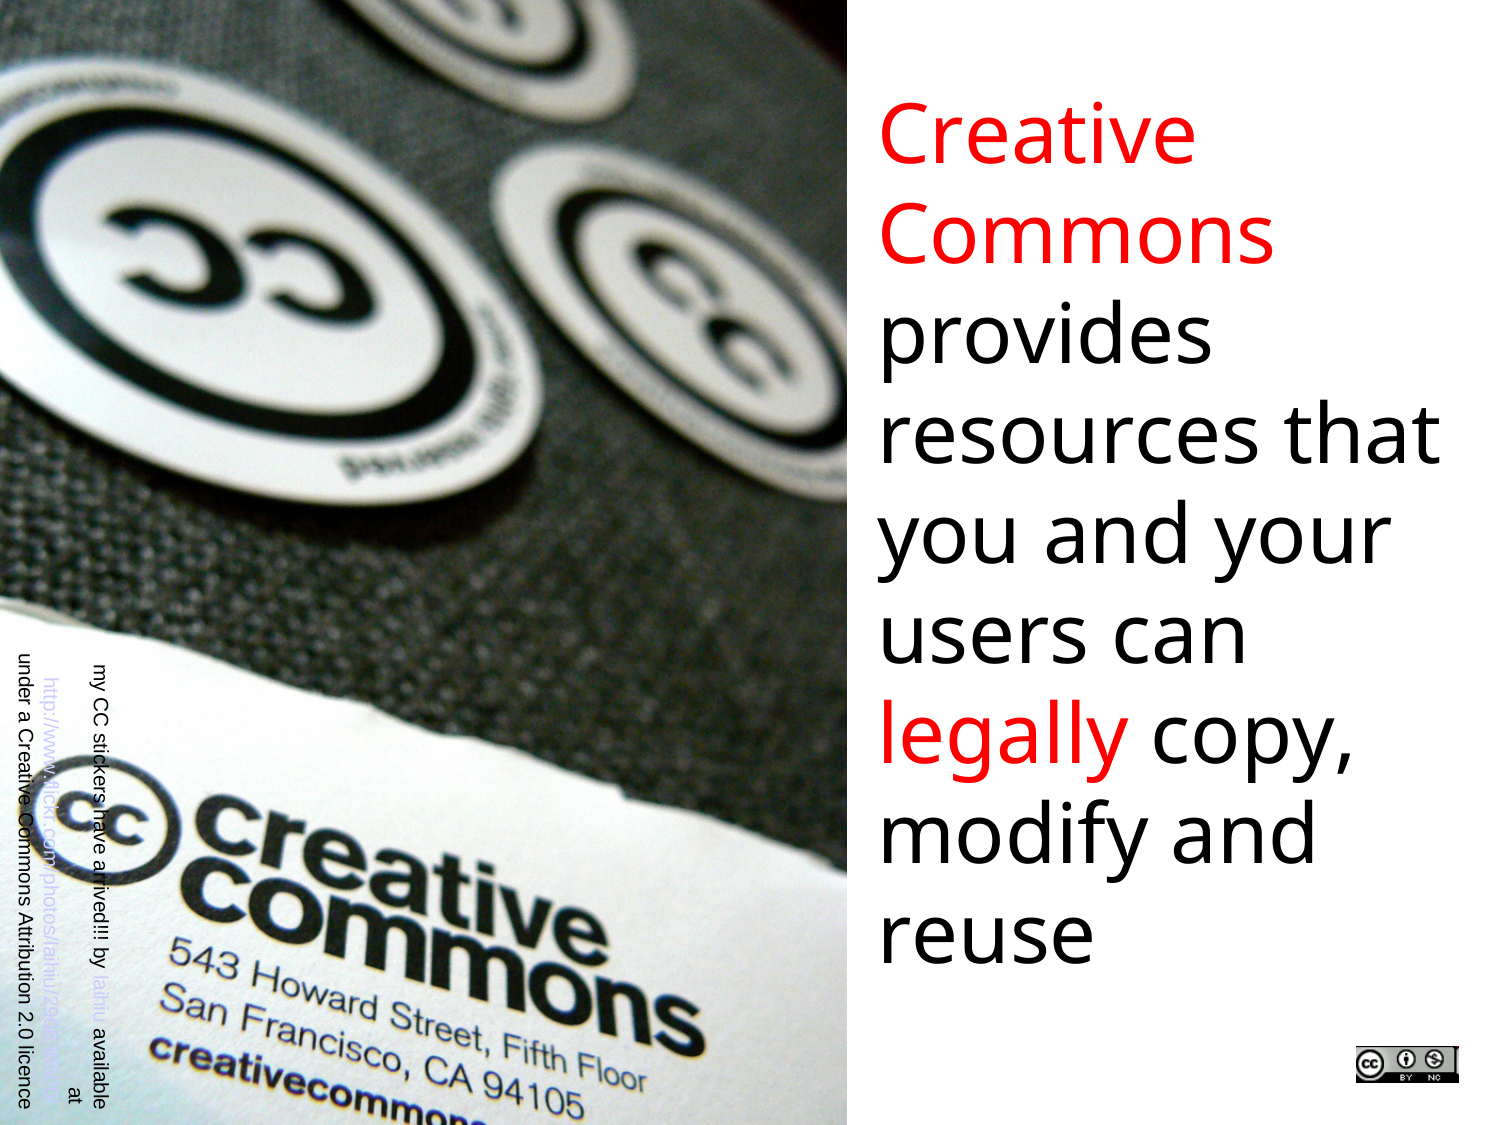

Creative Commons provides resources that you and your users can legally copy, modify and reuse
my CC stickers have arrived!!! by laihiu available at
http://www.flickr.com/photos/laihiu/290630500/
under a Creative Commons Attribution 2.0 licence